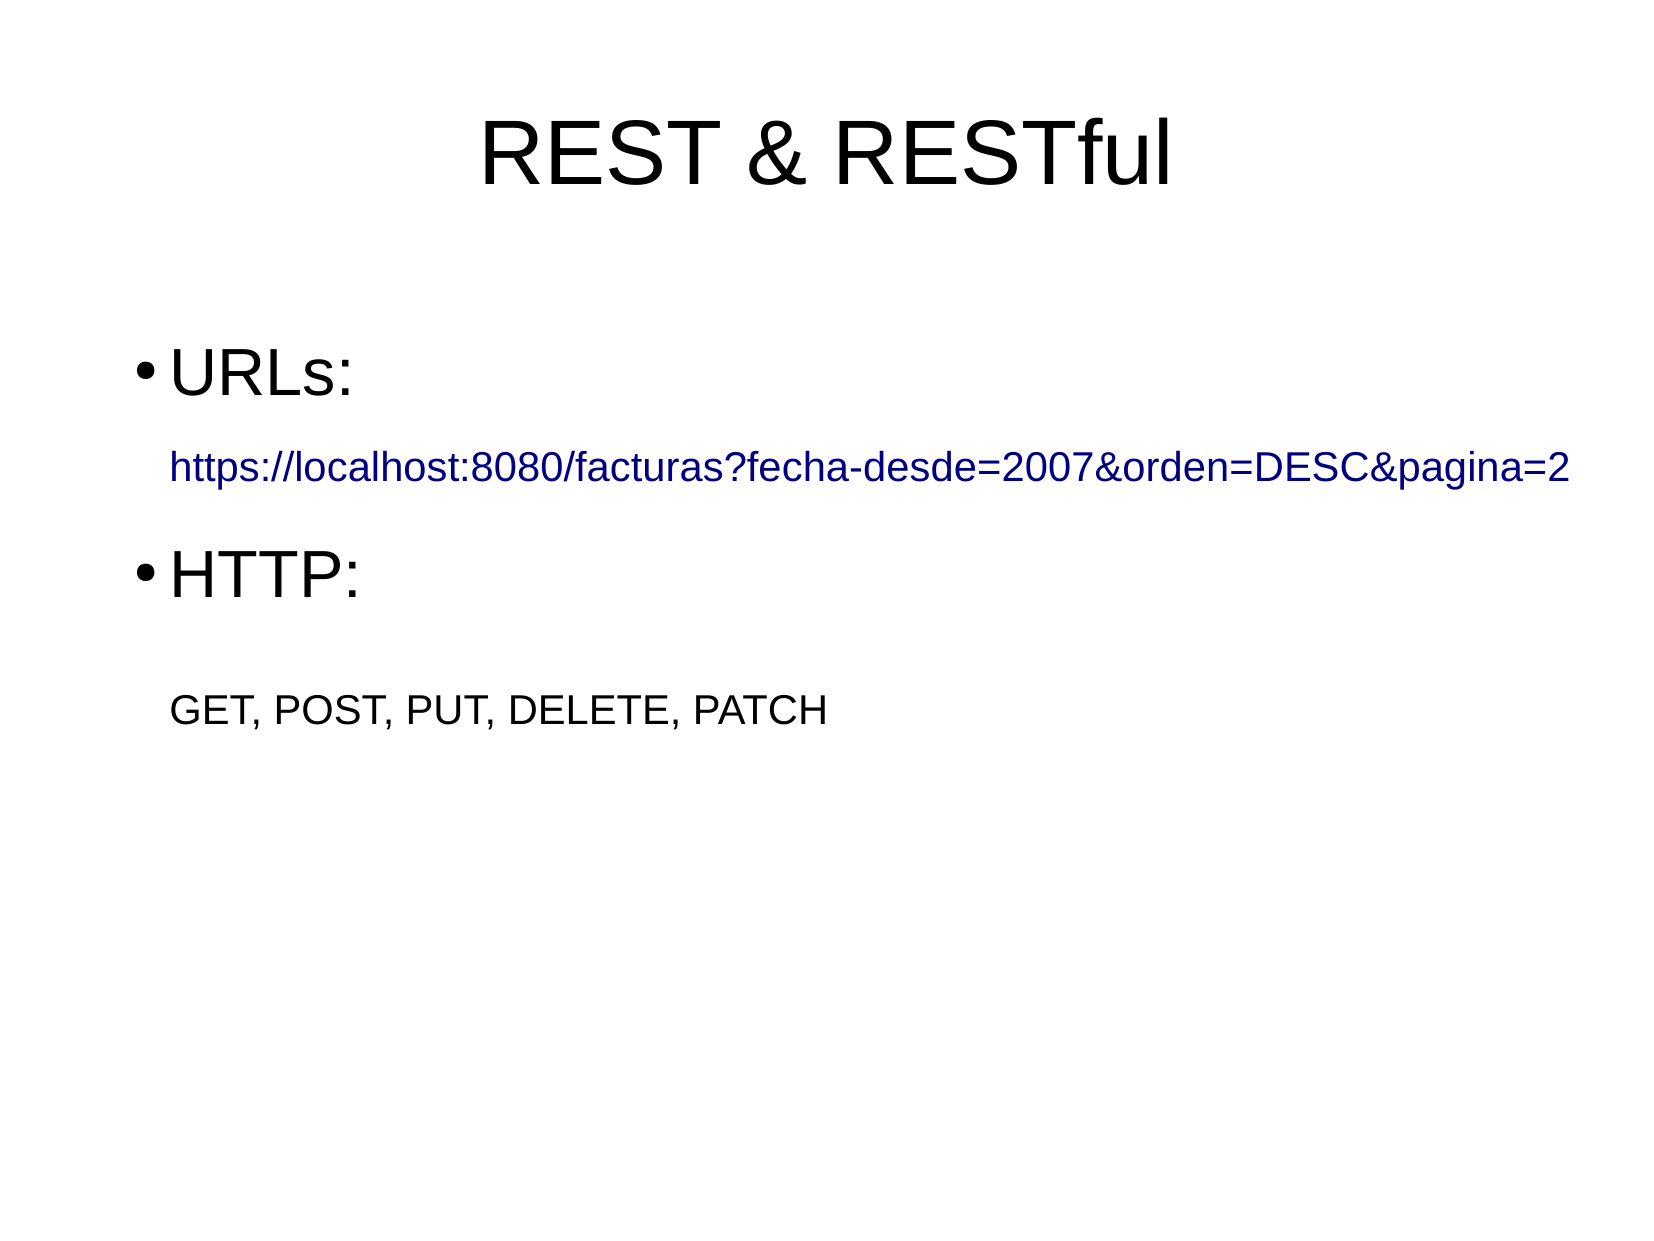

# REST & RESTful
URLs:
https://localhost:8080/facturas?fecha-desde=2007&orden=DESC&pagina=2
HTTP:
GET, POST, PUT, DELETE, PATCH